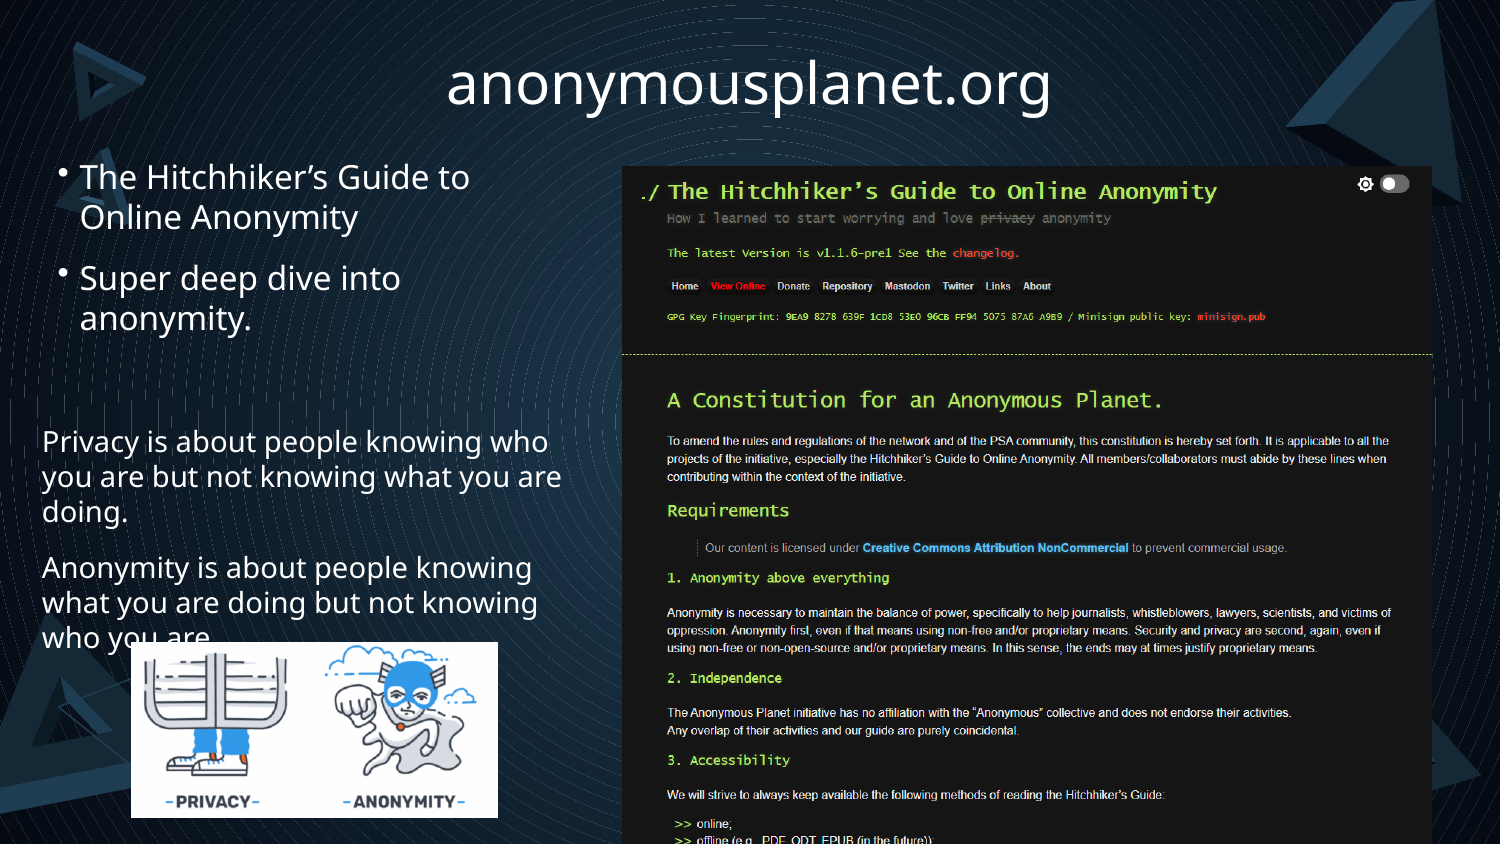

# anonymousplanet.org
The Hitchhiker’s Guide to Online Anonymity
Super deep dive into anonymity.
Privacy is about people knowing who you are but not knowing what you are doing.
Anonymity is about people knowing what you are doing but not knowing who you are.